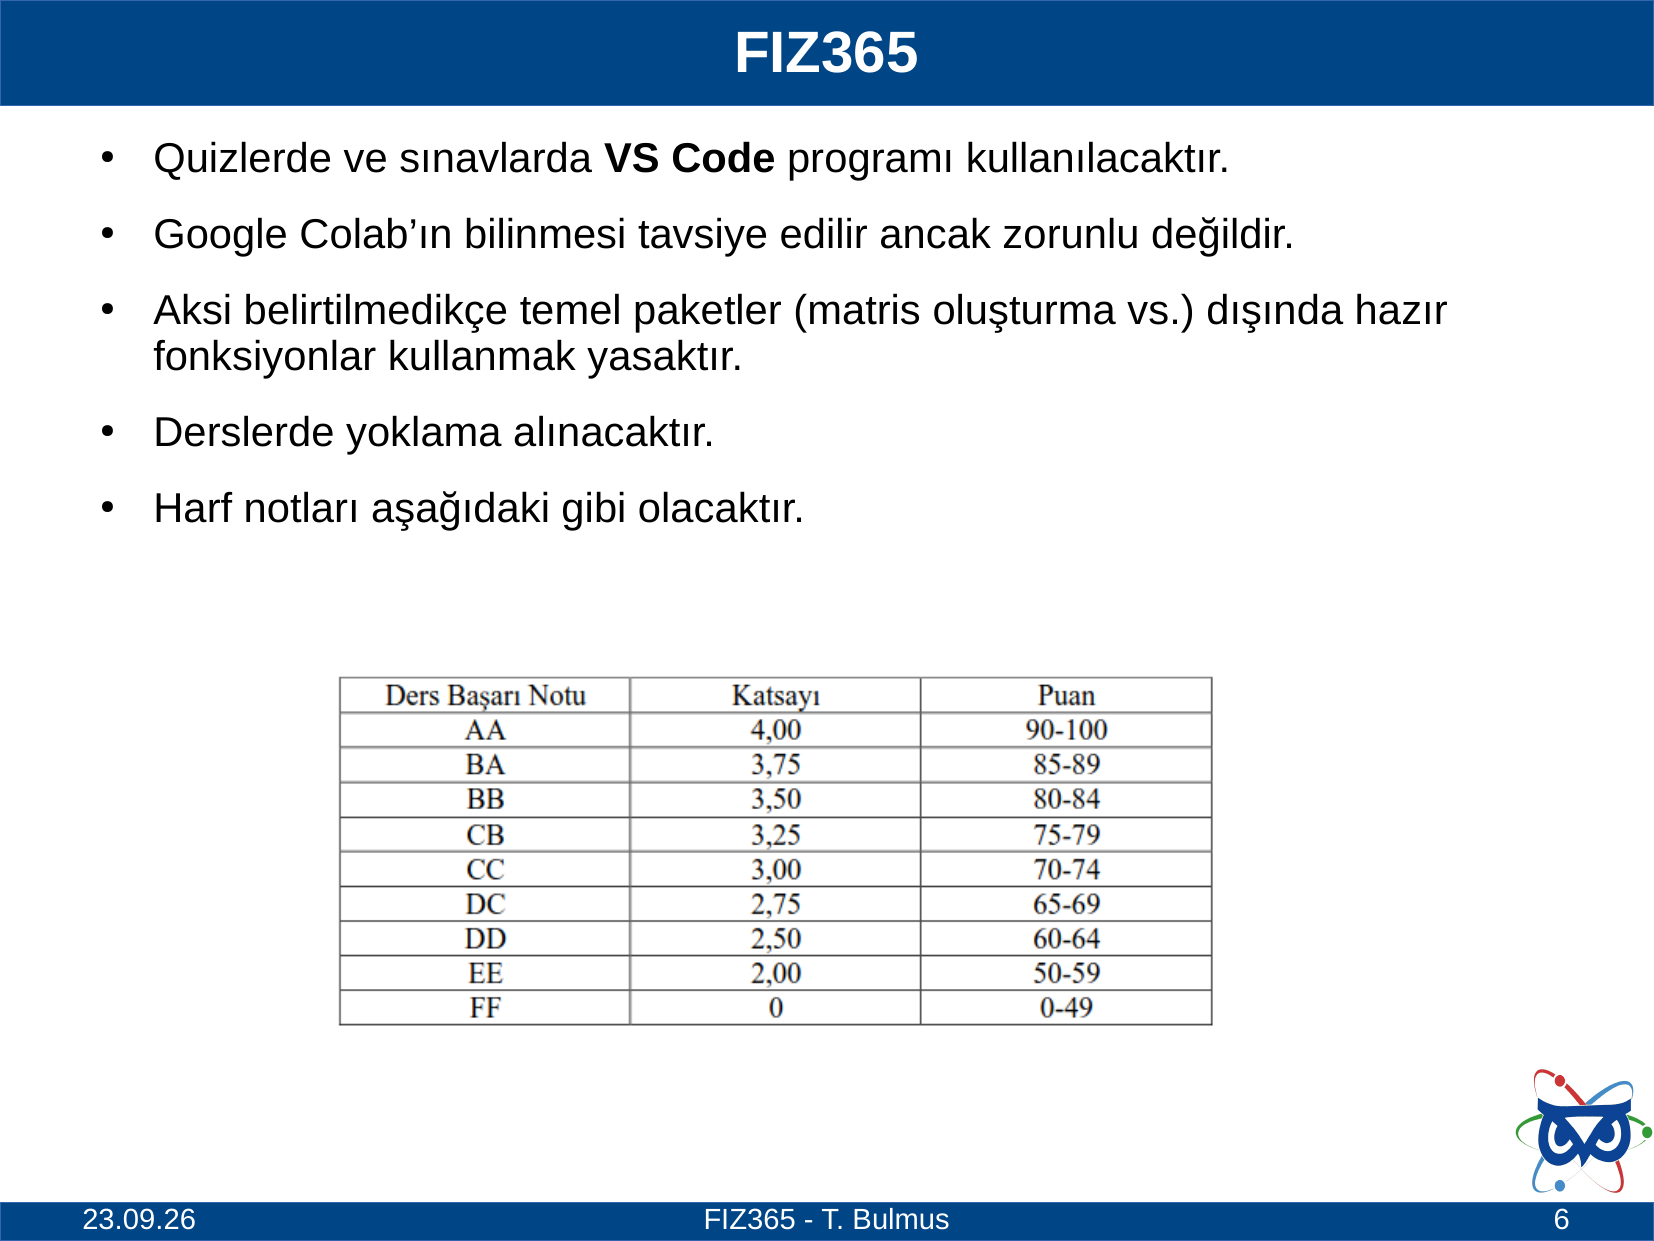

# FIZ365
Quizlerde ve sınavlarda VS Code programı kullanılacaktır.
Google Colab’ın bilinmesi tavsiye edilir ancak zorunlu değildir.
Aksi belirtilmedikçe temel paketler (matris oluşturma vs.) dışında hazır fonksiyonlar kullanmak yasaktır.
Derslerde yoklama alınacaktır.
Harf notları aşağıdaki gibi olacaktır.
FIZ365 - T. Bulmus
6